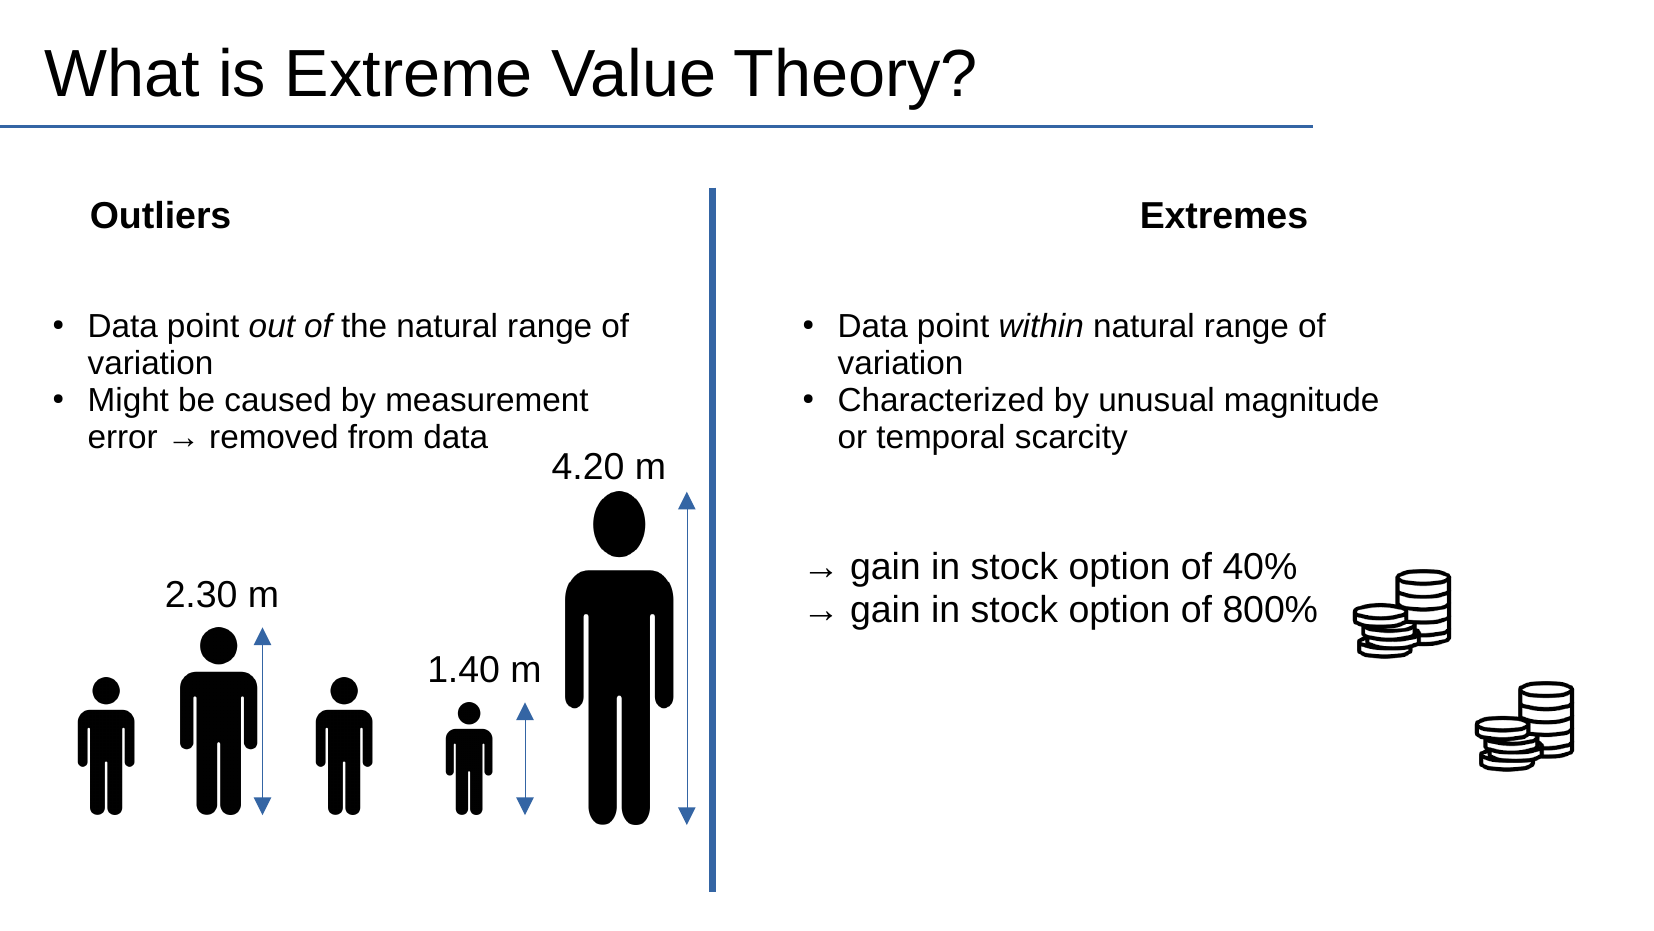

# What is Extreme Value Theory?
Outliers
Extremes
Data point out of the natural range of variation
Might be caused by measurement error → removed from data
Data point within natural range of variation
Characterized by unusual magnitude or temporal scarcity
4.20 m
→ gain in stock option of 40%
→ gain in stock option of 800%
2.30 m
1.40 m